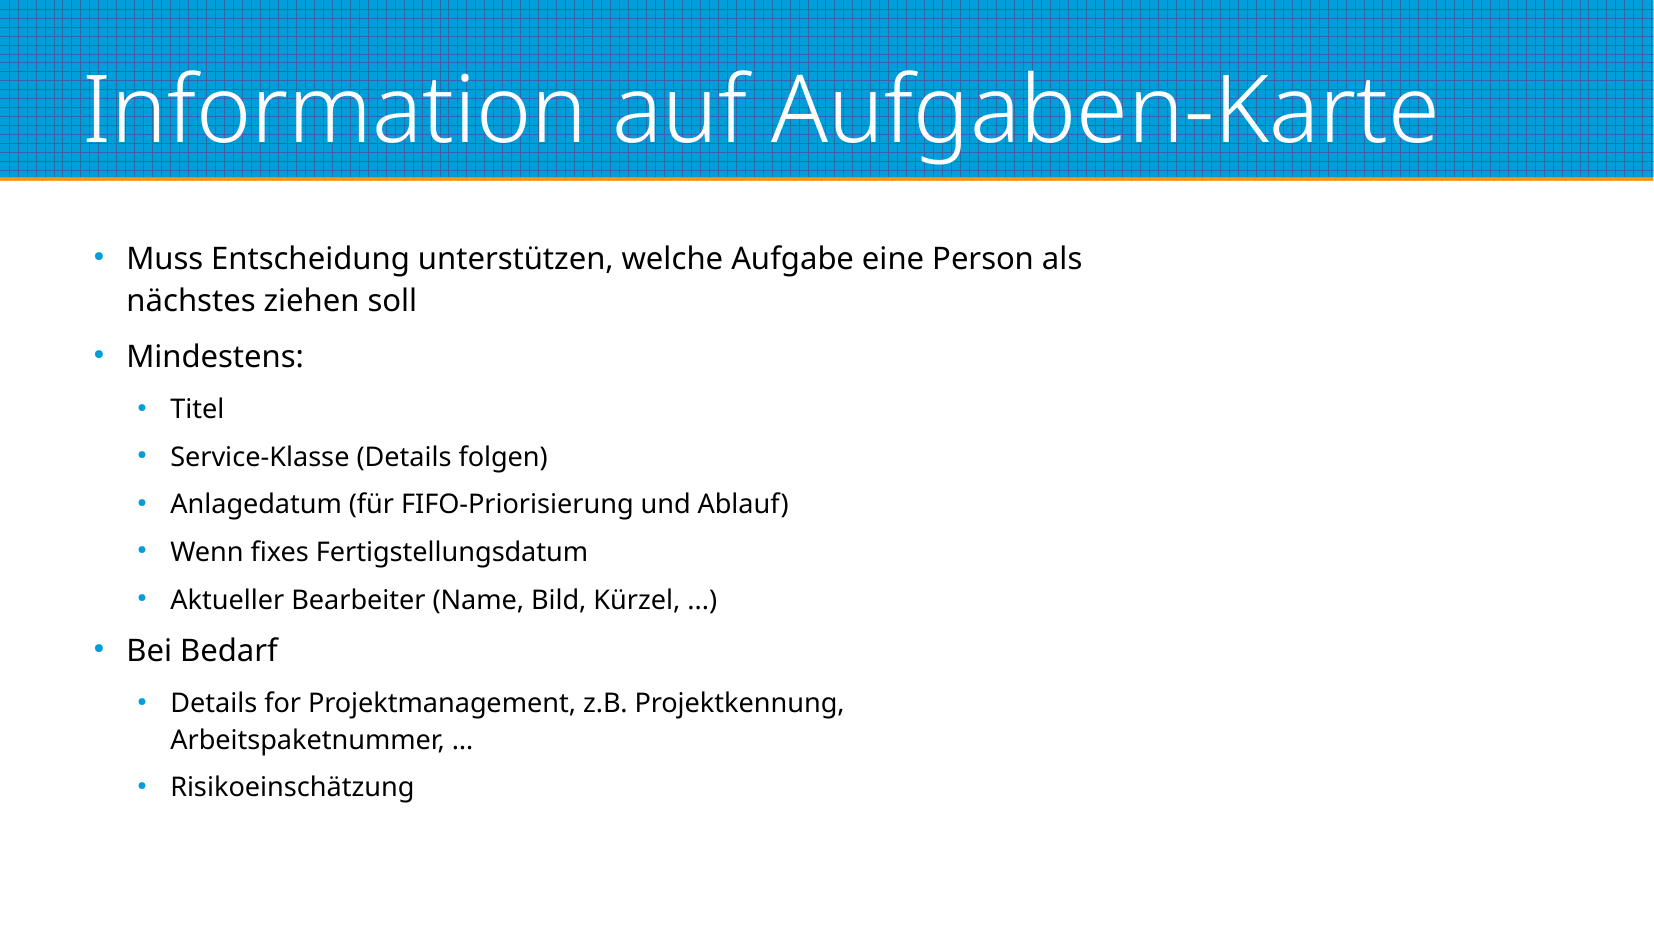

# Information auf Aufgaben-Karte
Muss Entscheidung unterstützen, welche Aufgabe eine Person als nächstes ziehen soll
Mindestens:
Titel
Service-Klasse (Details folgen)
Anlagedatum (für FIFO-Priorisierung und Ablauf)
Wenn fixes Fertigstellungsdatum
Aktueller Bearbeiter (Name, Bild, Kürzel, ...)
Bei Bedarf
Details for Projektmanagement, z.B. Projektkennung, Arbeitspaketnummer, …
Risikoeinschätzung